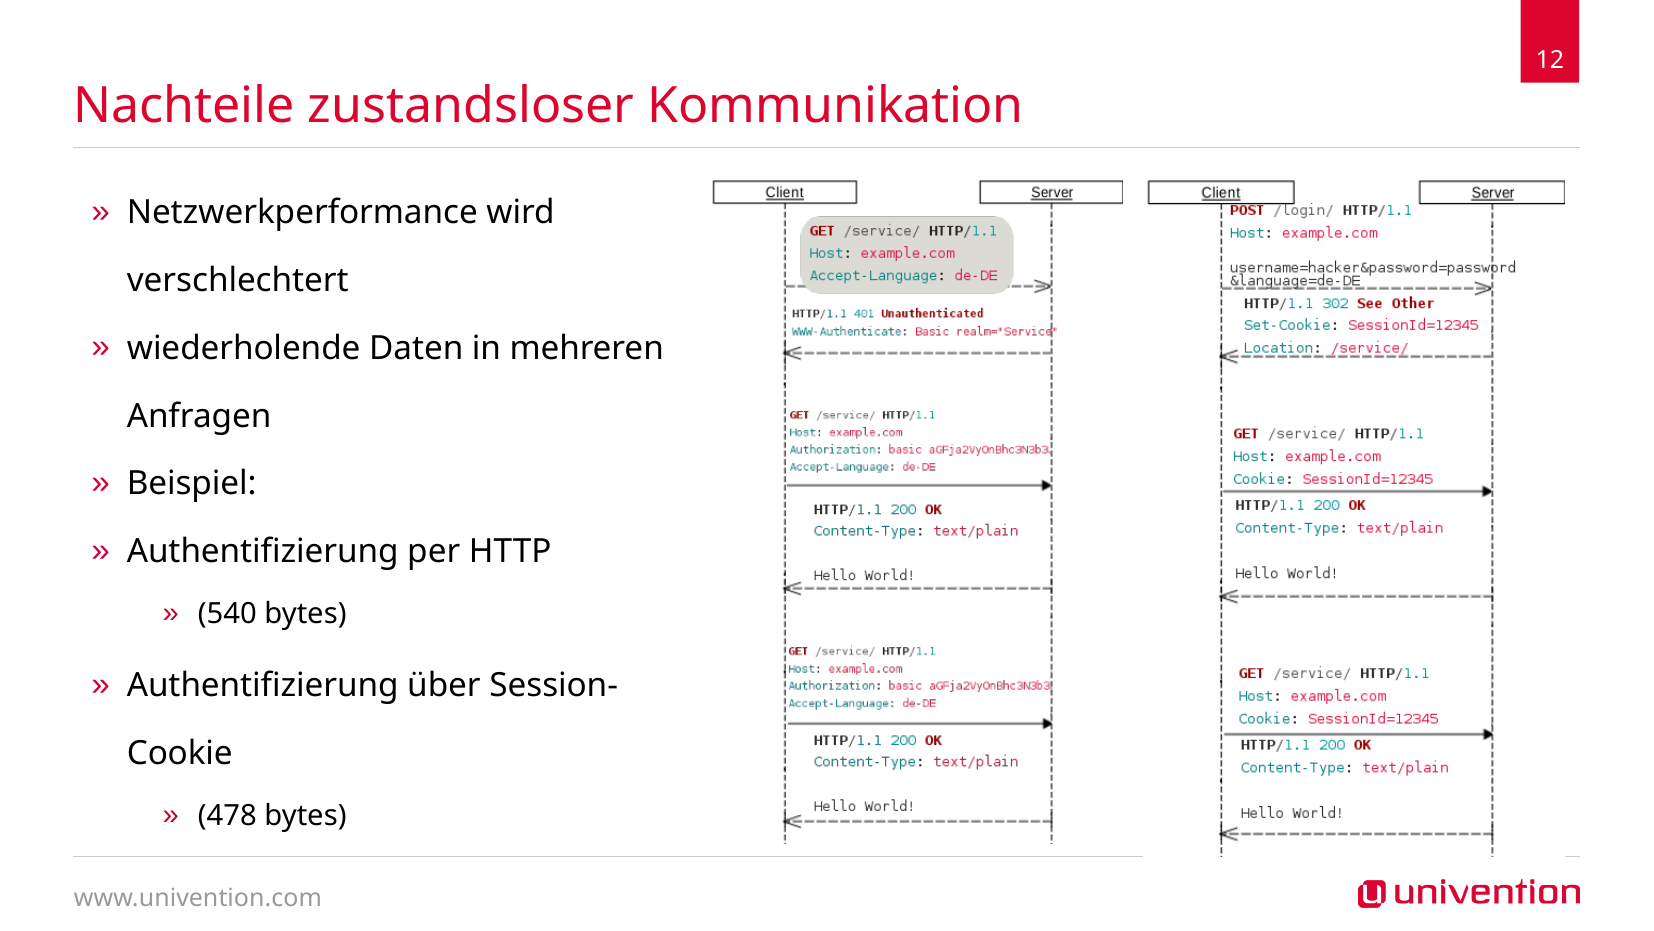

# Nachteile zustandsloser Kommunikation
Netzwerkperformance wird verschlechtert
wiederholende Daten in mehreren Anfragen
Beispiel:
Authentifizierung per HTTP
(540 bytes)
Authentifizierung über Session-Cookie
(478 bytes)